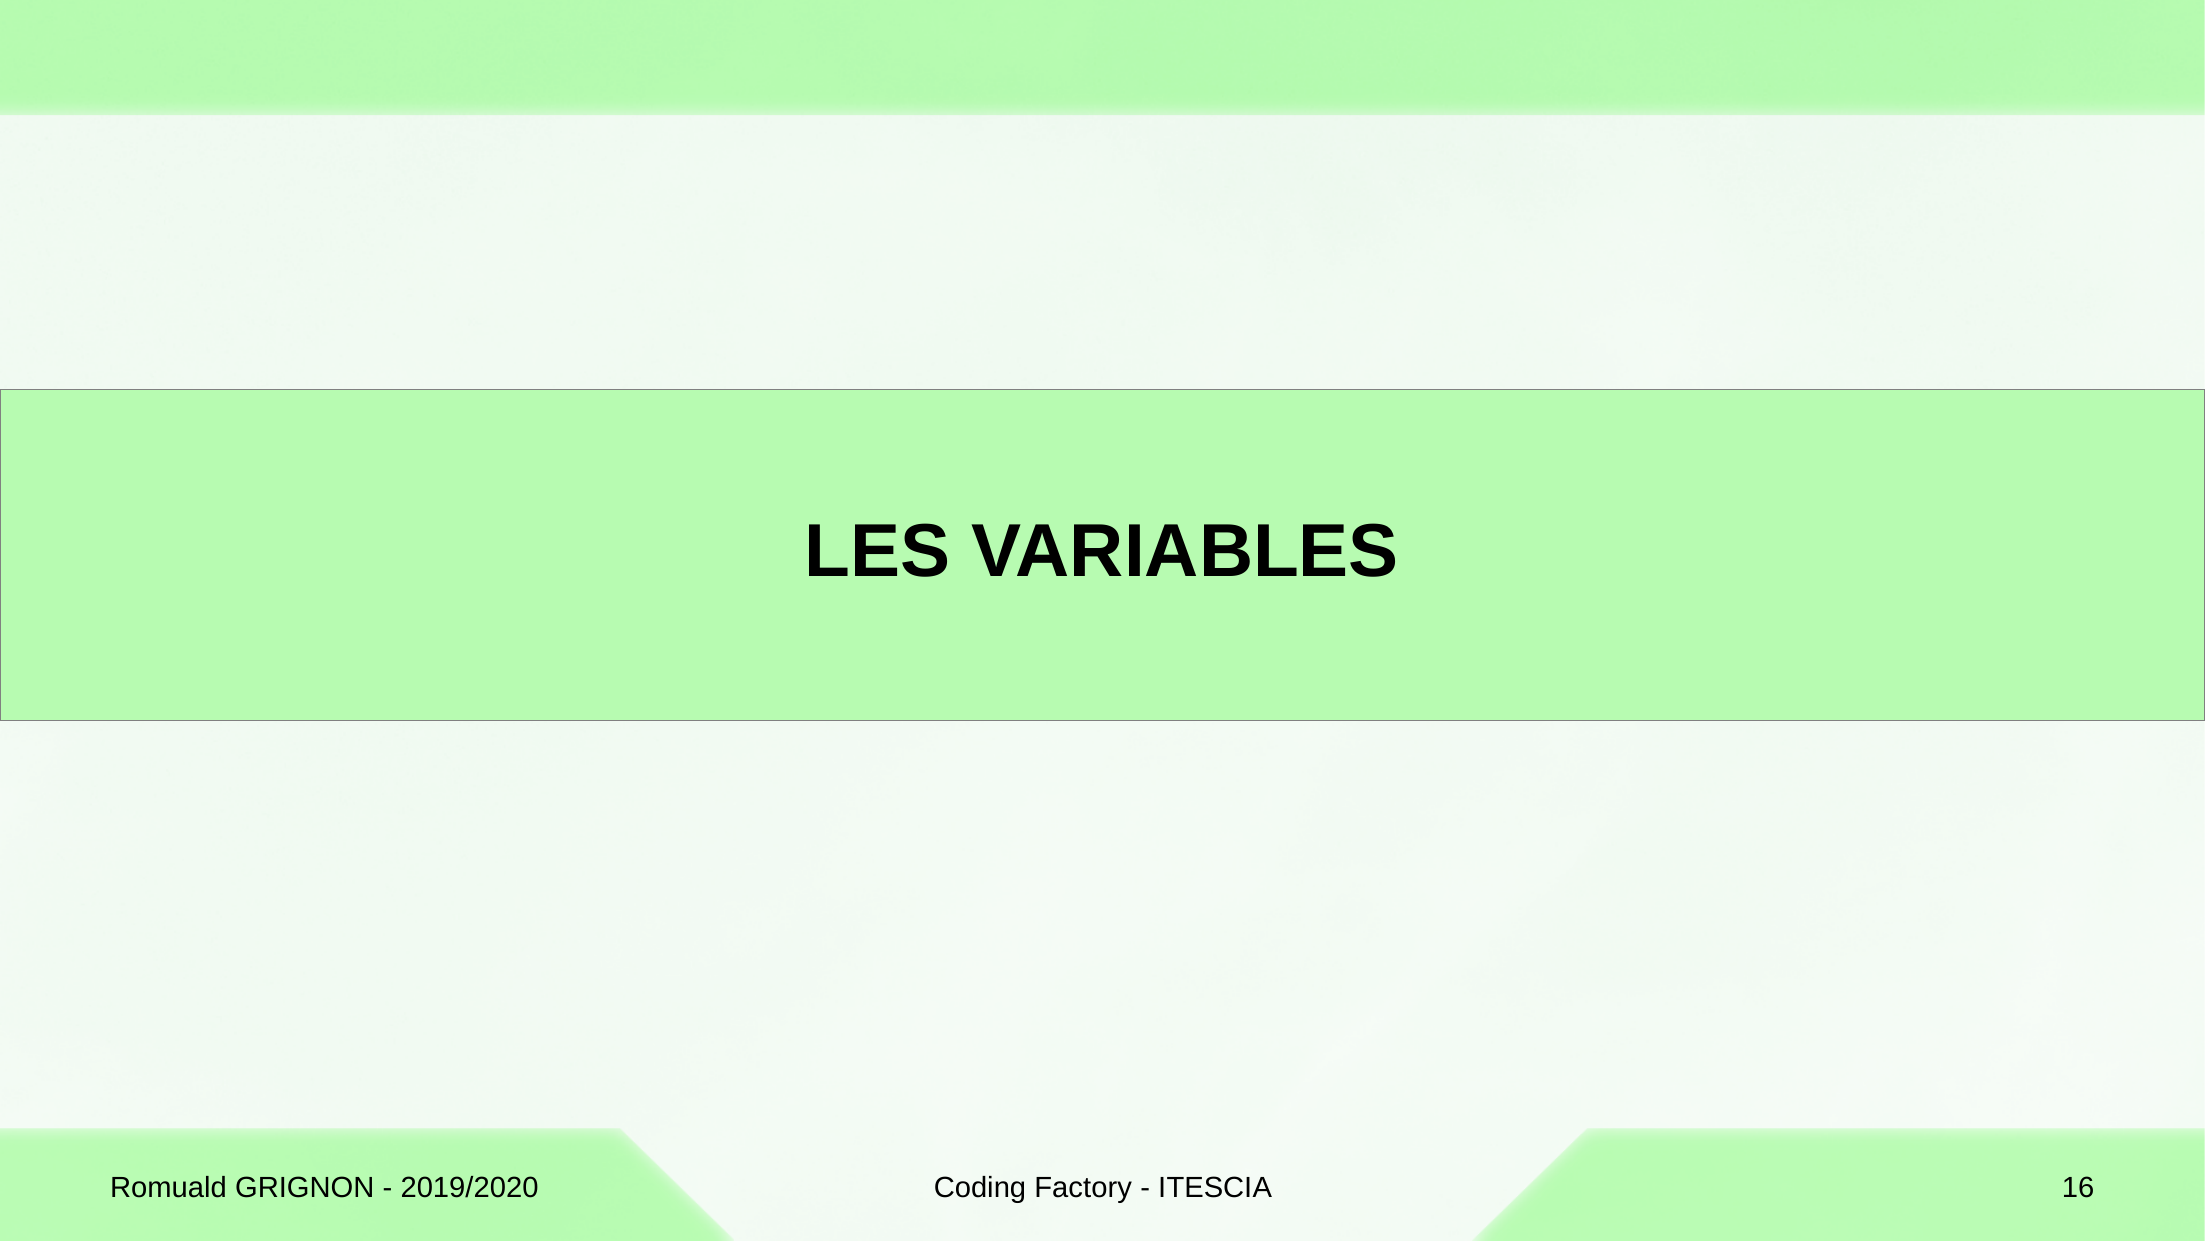

# LES VARIABLES
Romuald GRIGNON - 2019/2020
Coding Factory - ITESCIA
16